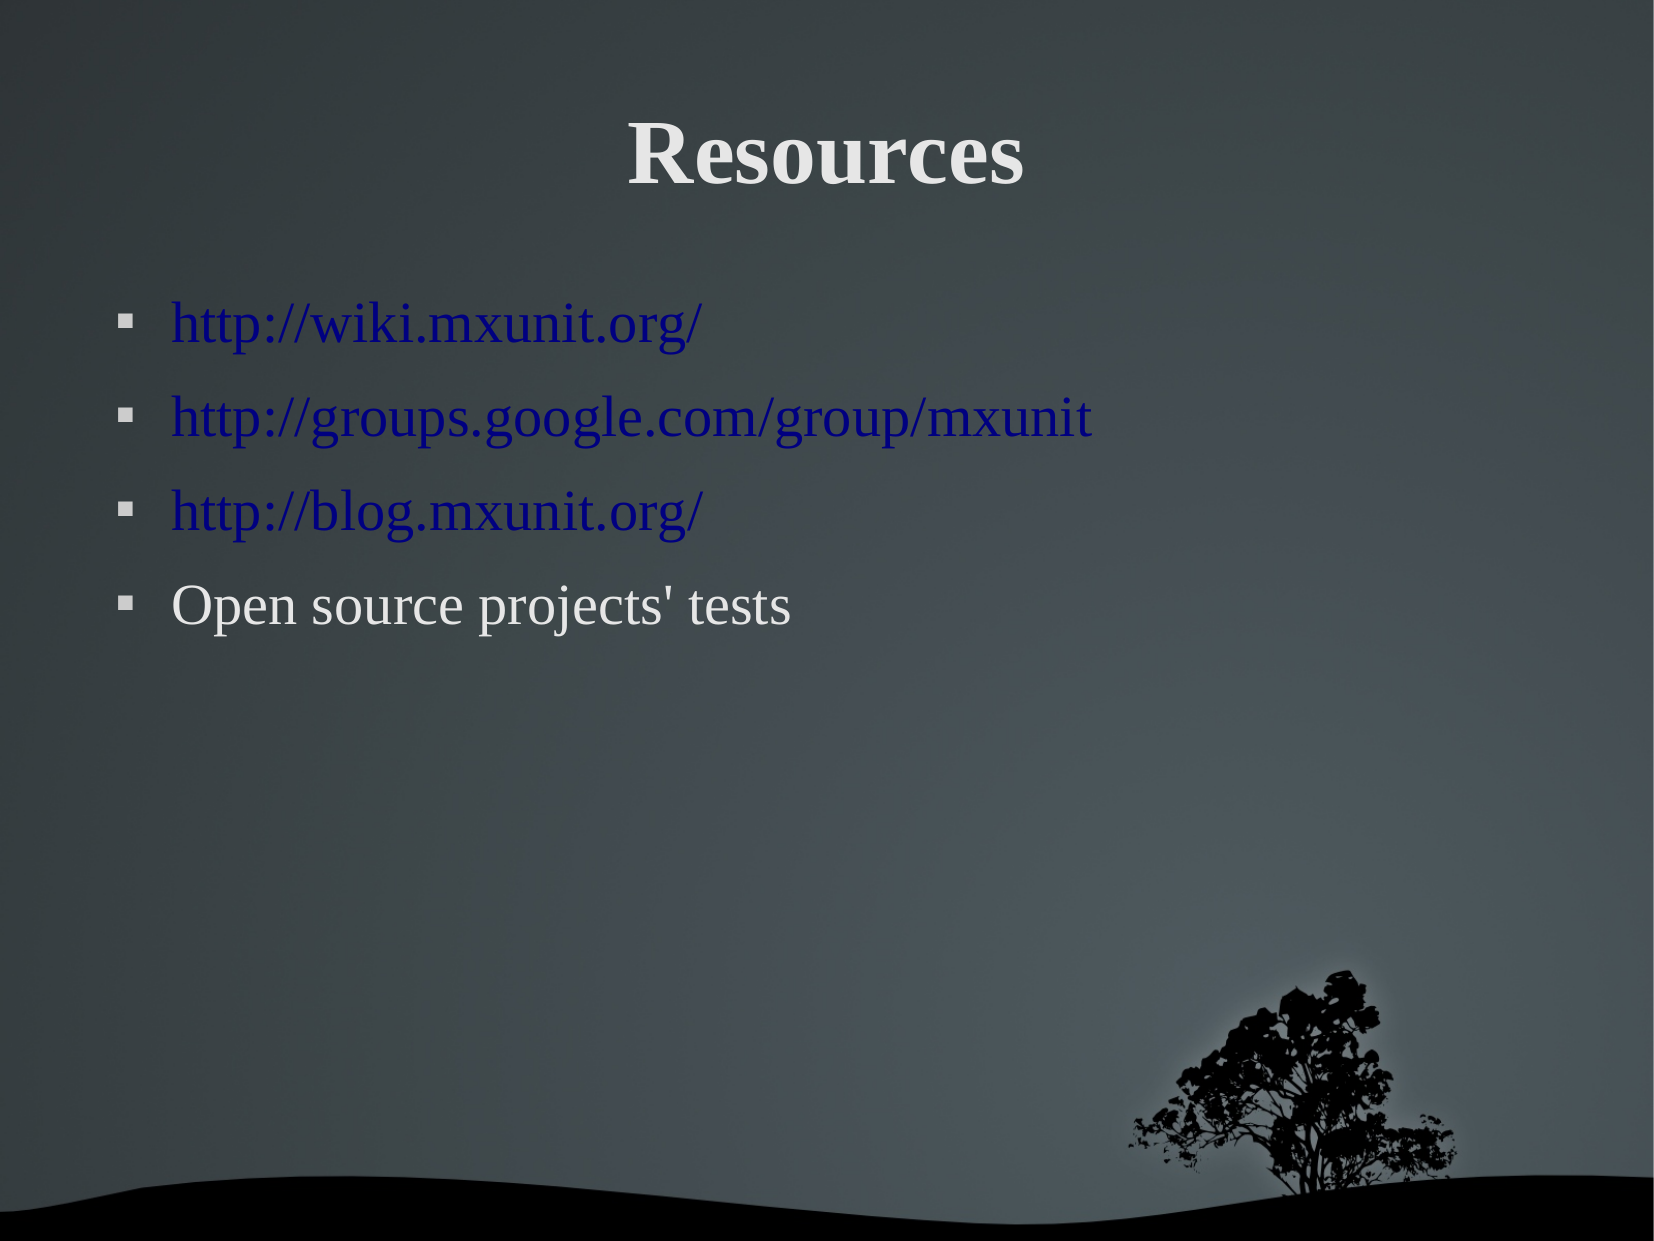

# Resources
http://wiki.mxunit.org/
http://groups.google.com/group/mxunit
http://blog.mxunit.org/
Open source projects' tests